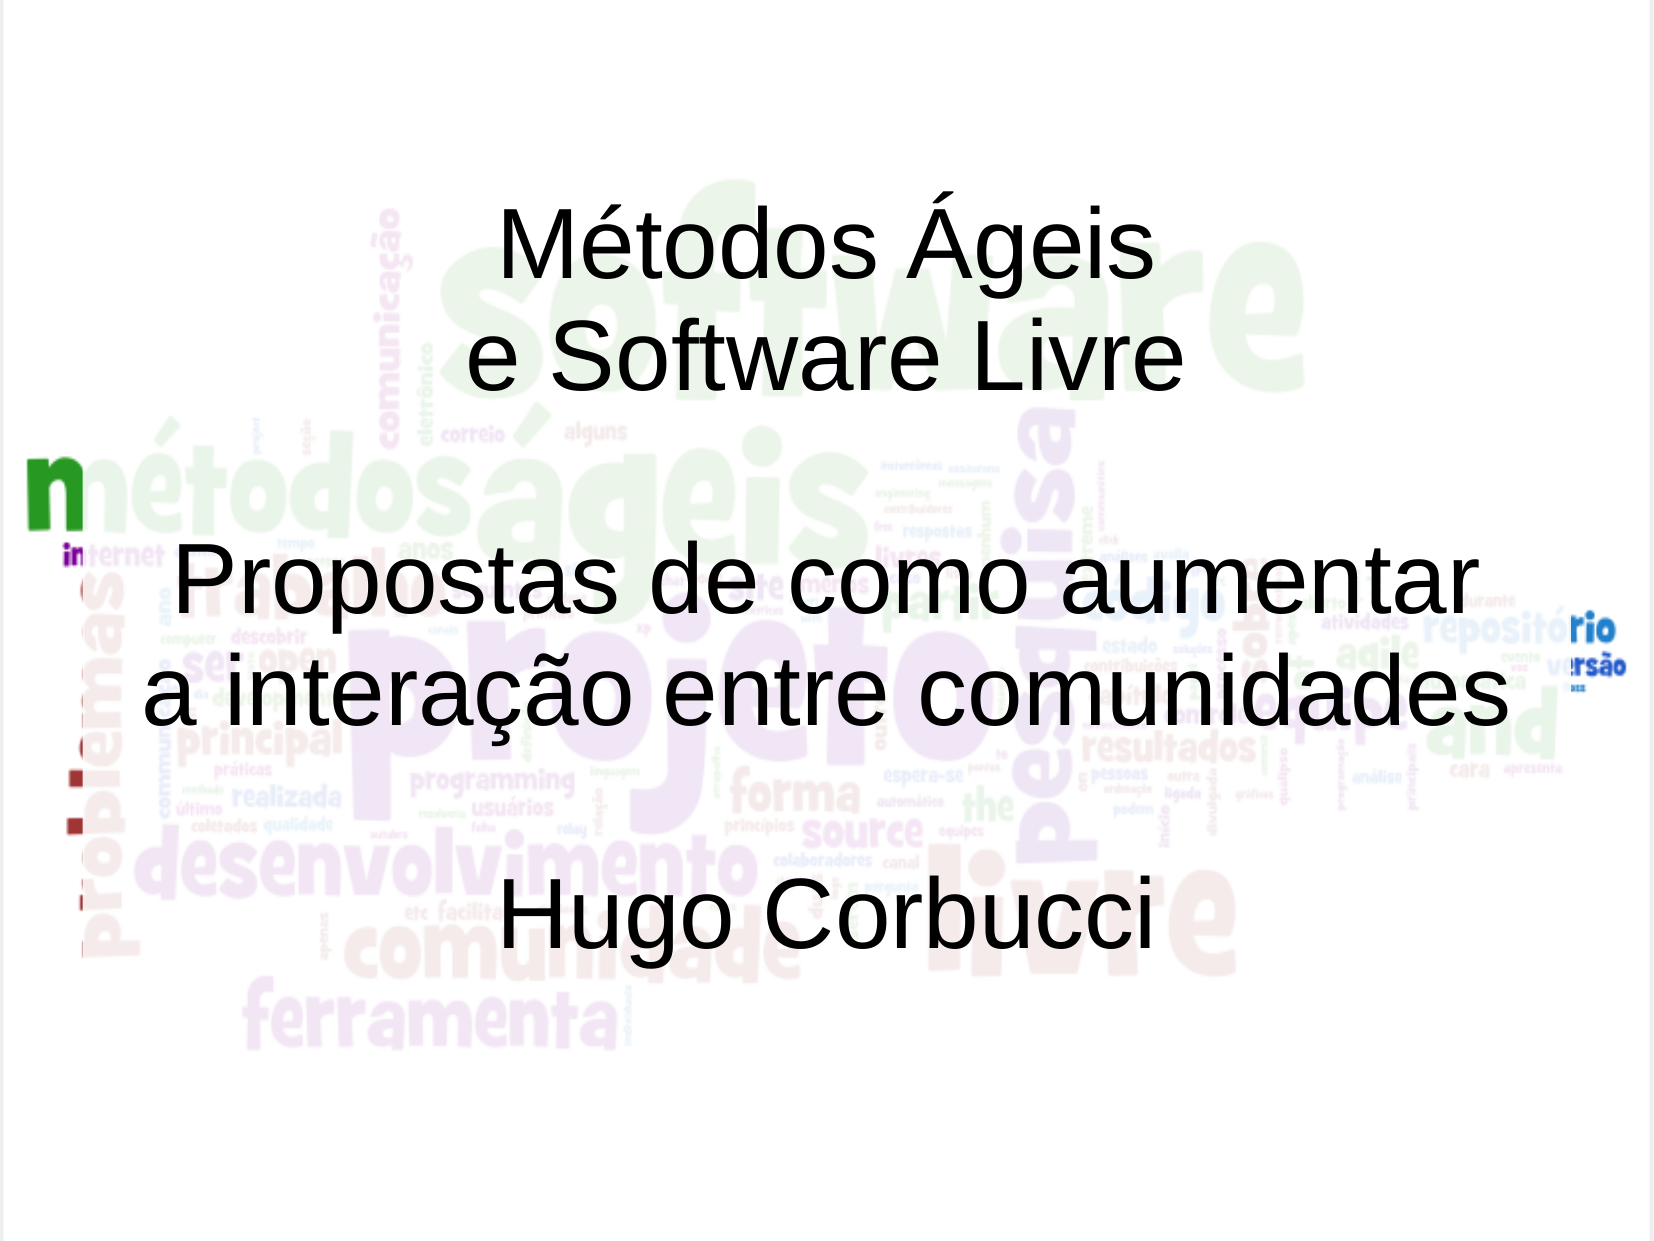

# Métodos Ágeis
e Software Livre
Propostas de como aumentar
a interação entre comunidades
Hugo Corbucci